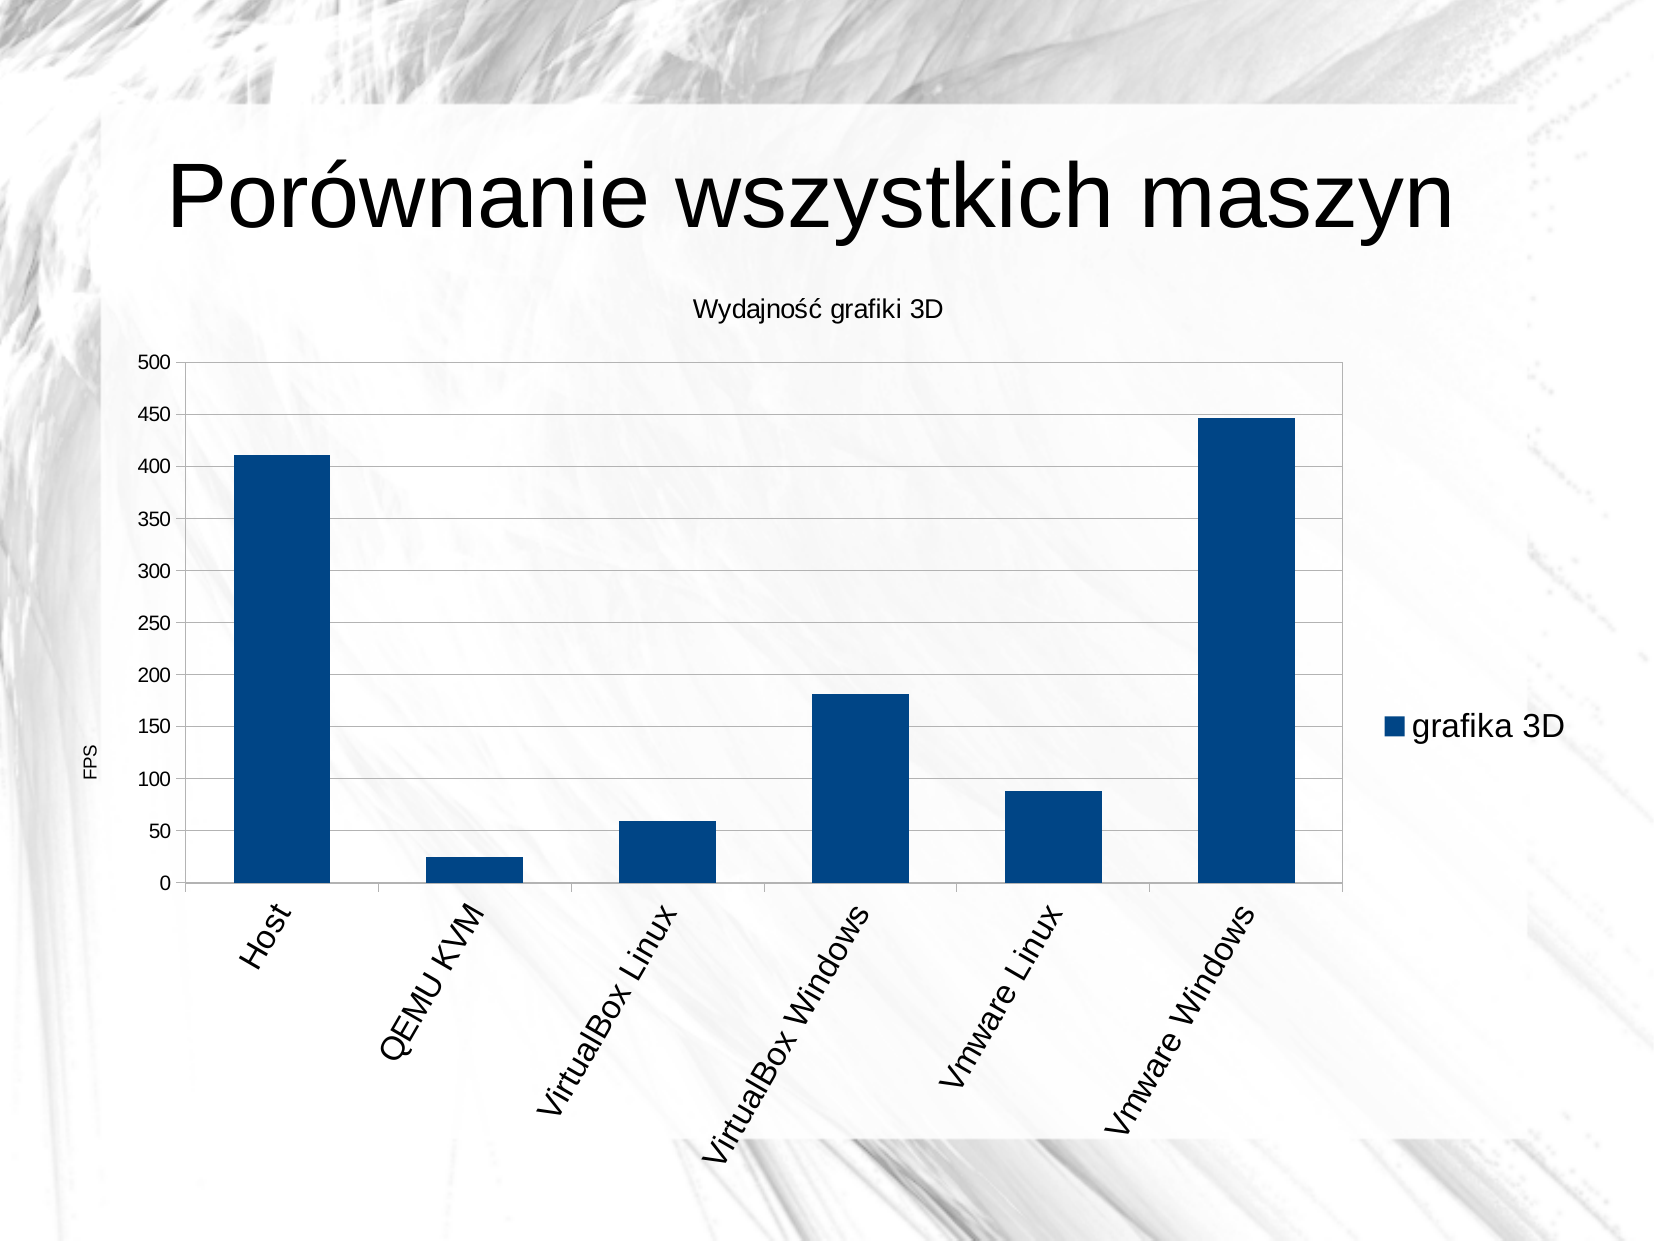

# Porównanie wszystkich maszyn
### Chart: Wydajność grafiki 3D
| Category | grafika 3D |
|---|---|
| Host | 411.0 |
| QEMU KVM | 25.0 |
| VirtualBox Linux | 60.0 |
| VirtualBox Windows | 182.0 |
| Vmware Linux | 88.0 |
| Vmware Windows | 447.0 |